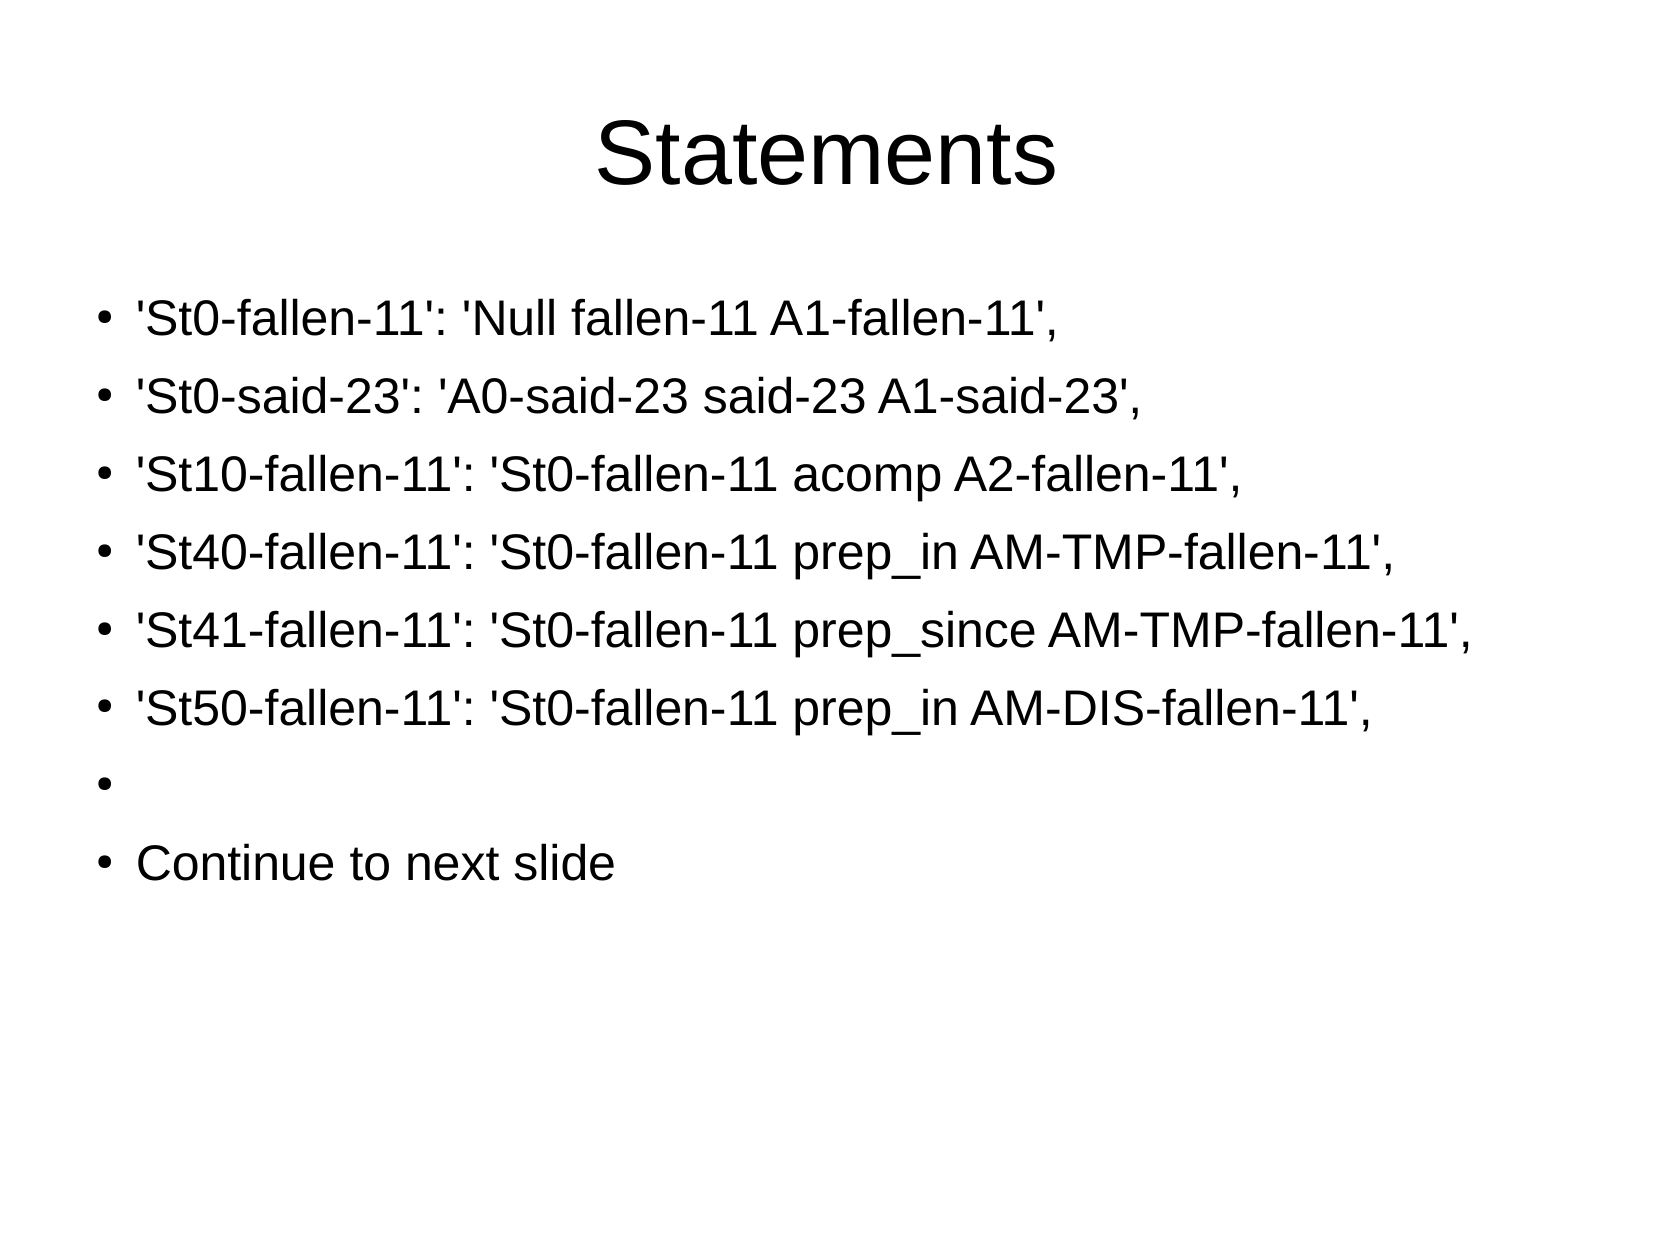

# Statements
'St0-fallen-11': 'Null fallen-11 A1-fallen-11',
'St0-said-23': 'A0-said-23 said-23 A1-said-23',
'St10-fallen-11': 'St0-fallen-11 acomp A2-fallen-11',
'St40-fallen-11': 'St0-fallen-11 prep_in AM-TMP-fallen-11',
'St41-fallen-11': 'St0-fallen-11 prep_since AM-TMP-fallen-11',
'St50-fallen-11': 'St0-fallen-11 prep_in AM-DIS-fallen-11',
Continue to next slide